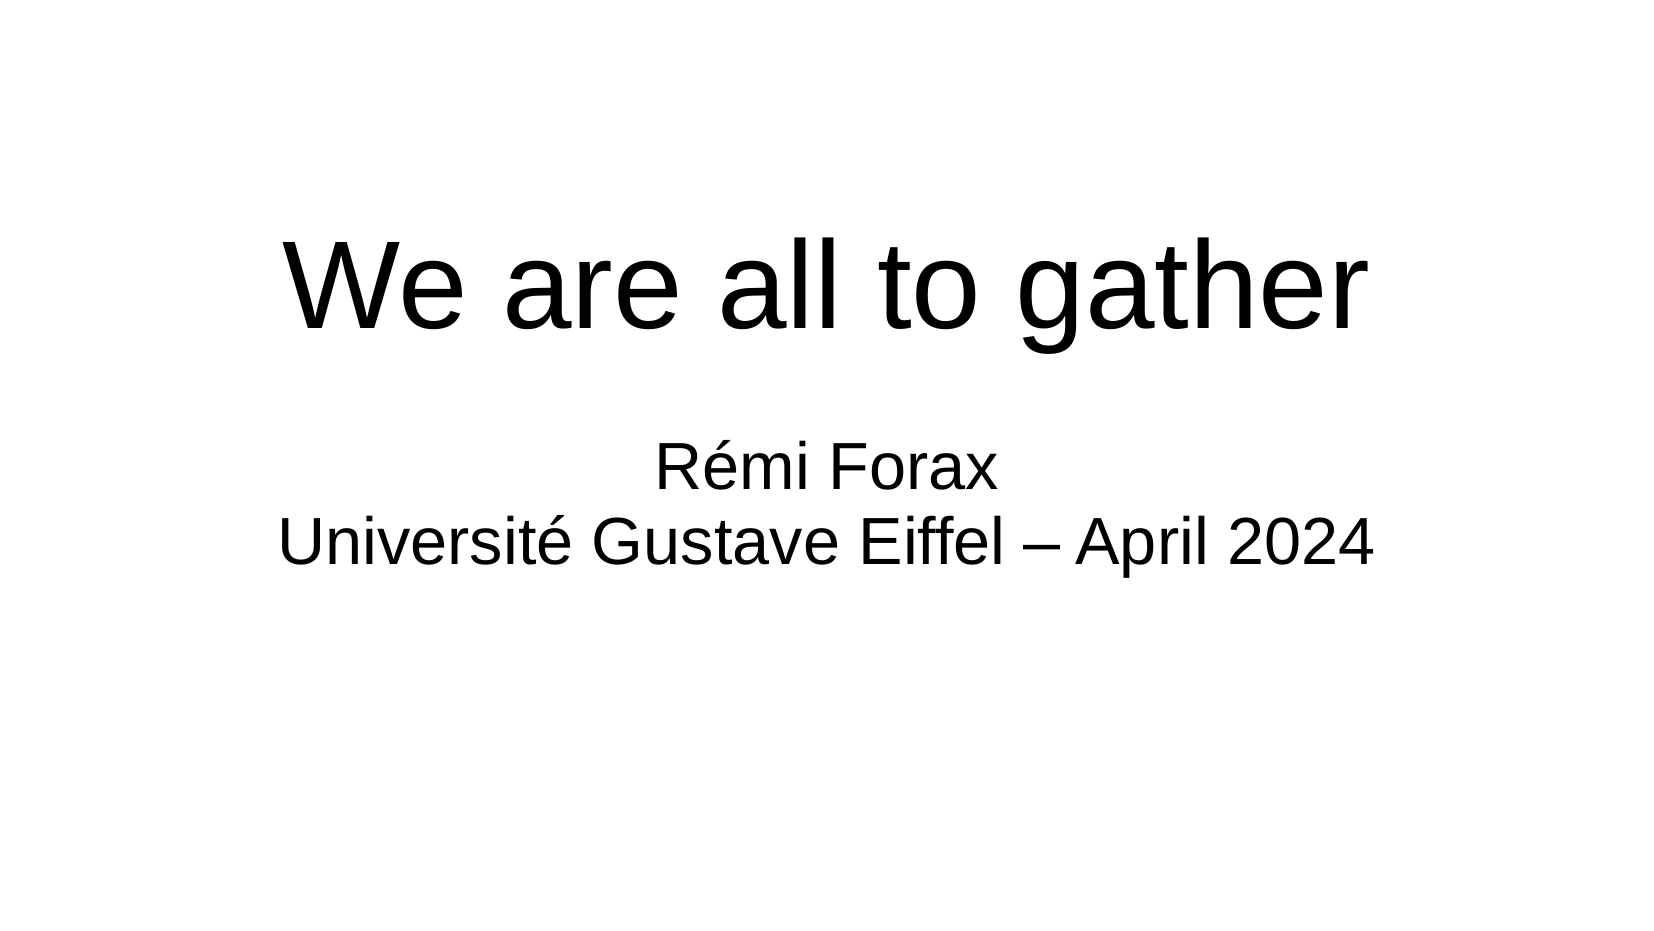

# We are all to gather Rémi Forax Université Gustave Eiffel – April 2024